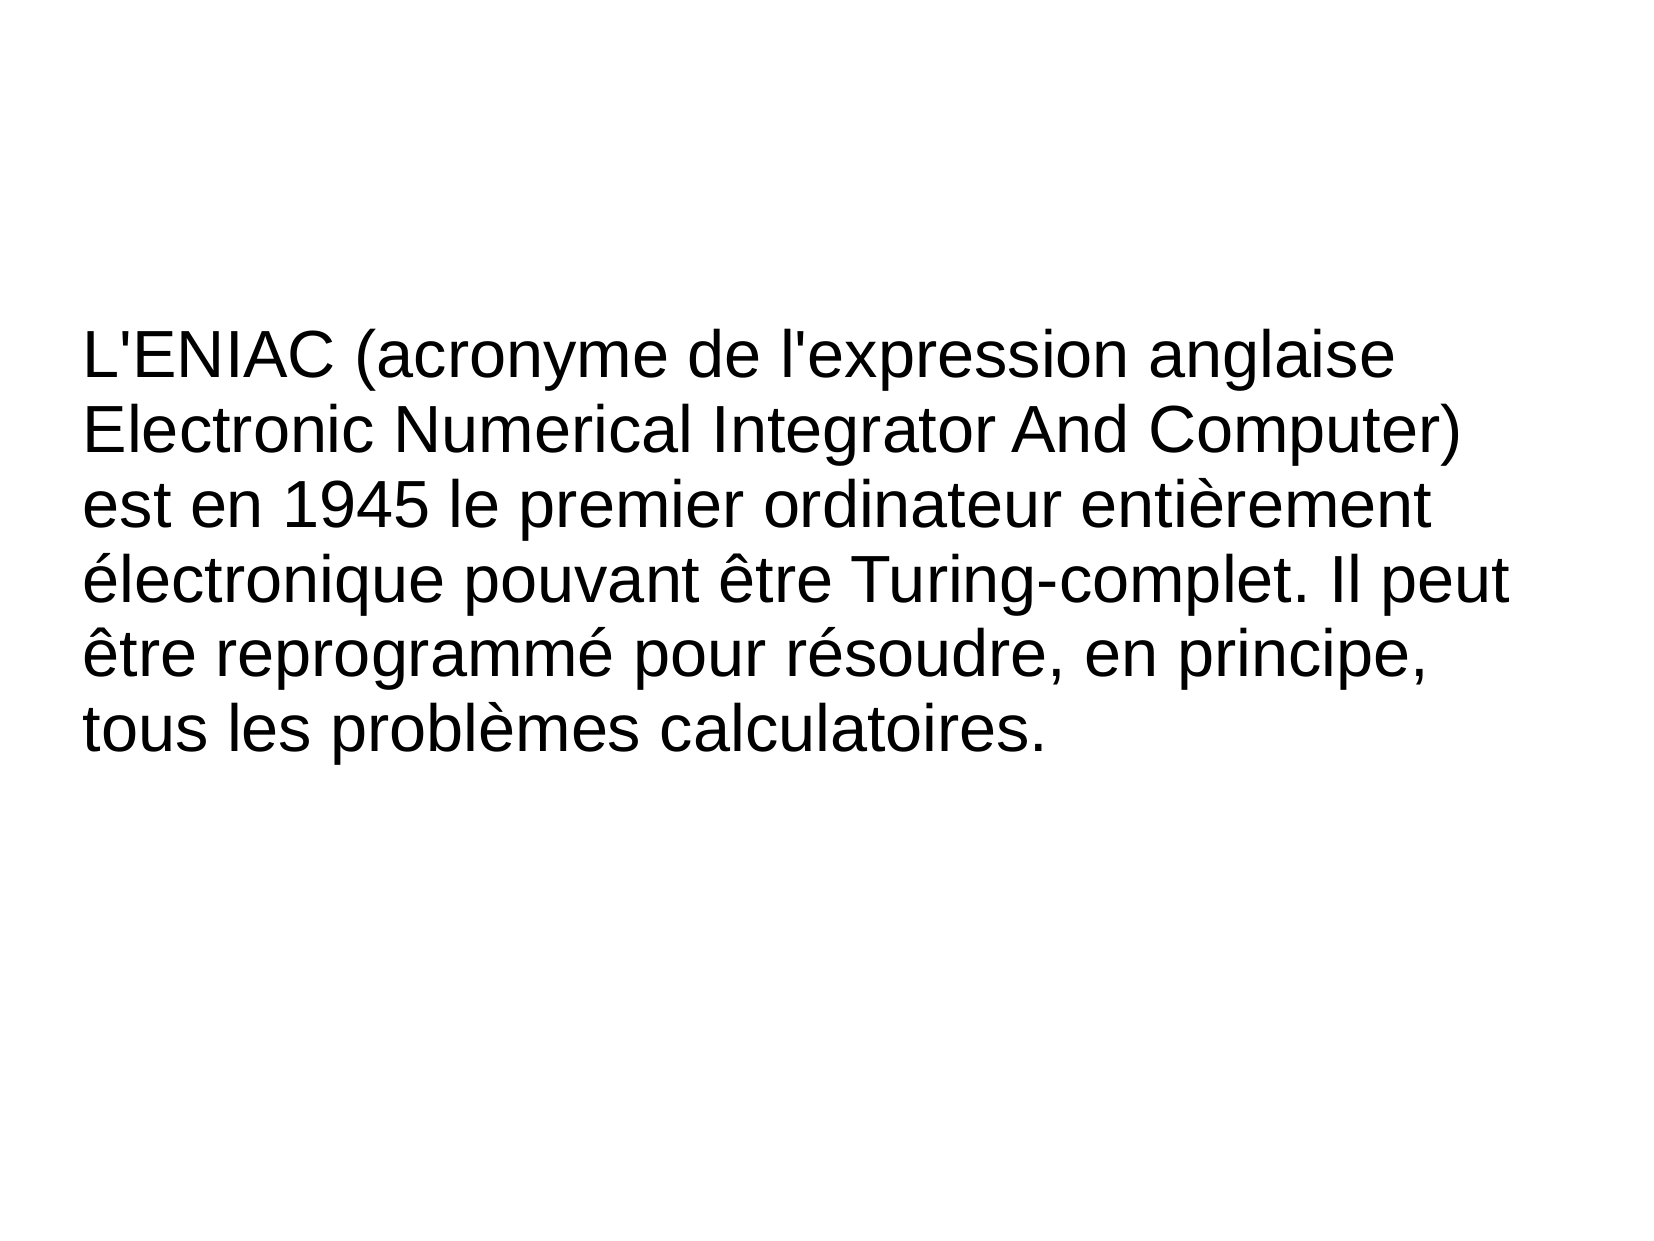

# L'ENIAC (acronyme de l'expression anglaise Electronic Numerical Integrator And Computer) est en 1945 le premier ordinateur entièrement électronique pouvant être Turing-complet. Il peut être reprogrammé pour résoudre, en principe, tous les problèmes calculatoires.